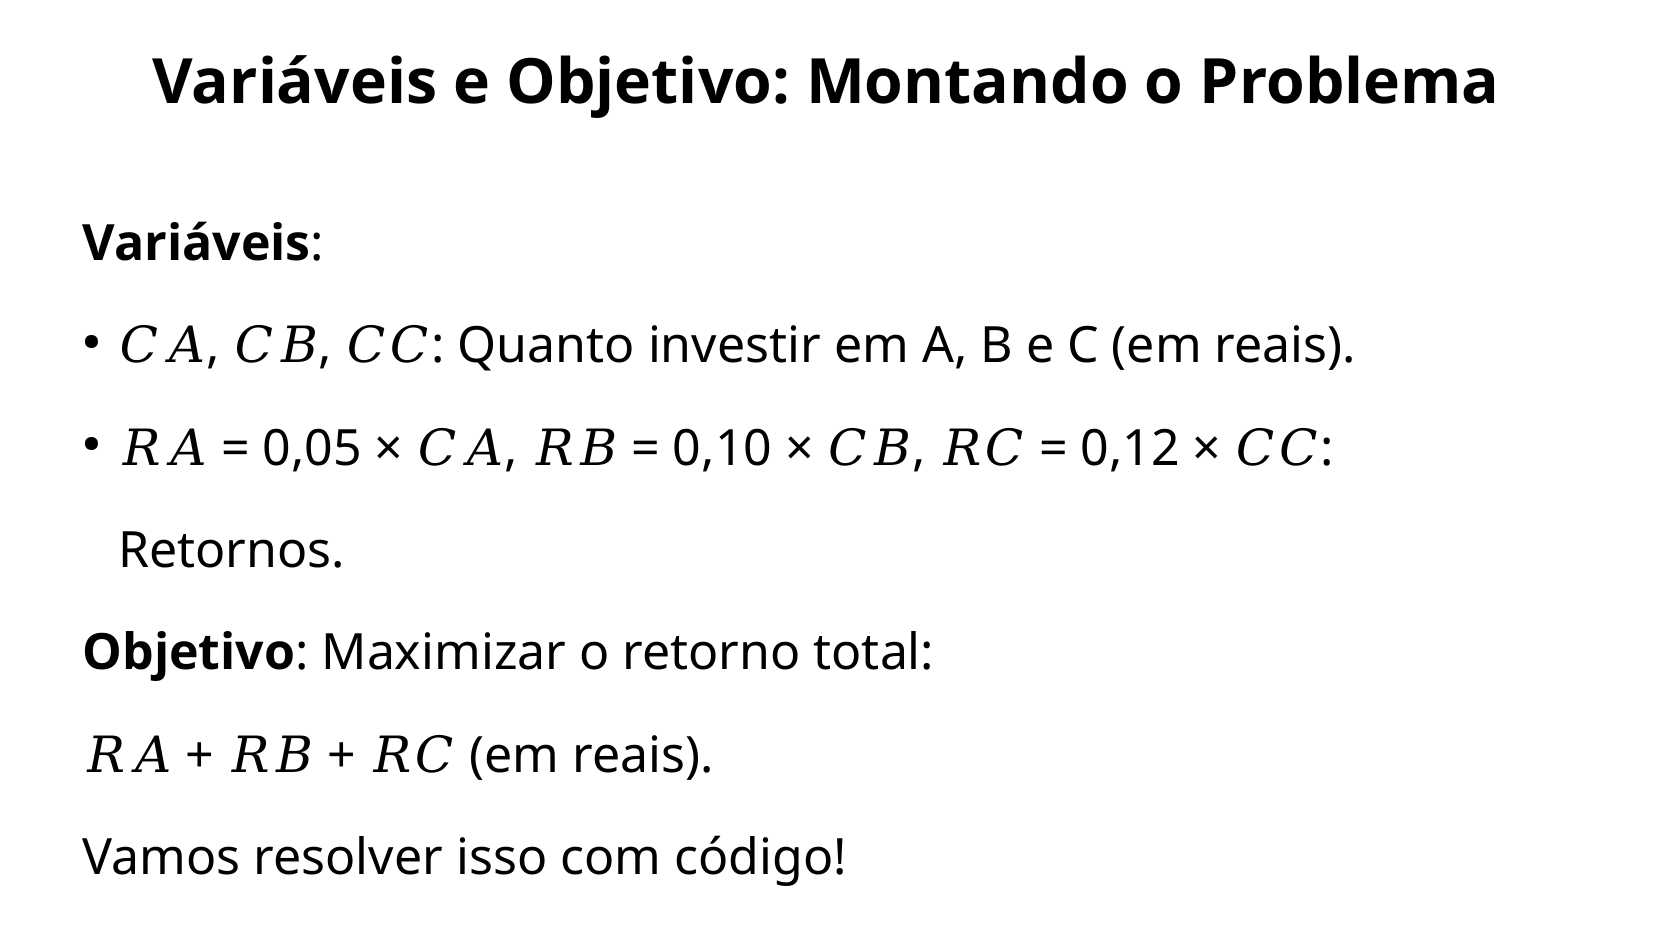

# Variáveis e Objetivo: Montando o Problema
Variáveis:
𝐶𝐴, 𝐶𝐵, 𝐶𝐶: Quanto investir em A, B e C (em reais).
𝑅𝐴 = 0,05 × 𝐶𝐴, 𝑅𝐵 = 0,10 × 𝐶𝐵, 𝑅𝐶 = 0,12 × 𝐶𝐶: Retornos.
Objetivo: Maximizar o retorno total:
𝑅𝐴 + 𝑅𝐵 + 𝑅𝐶 (em reais).
Vamos resolver isso com código!